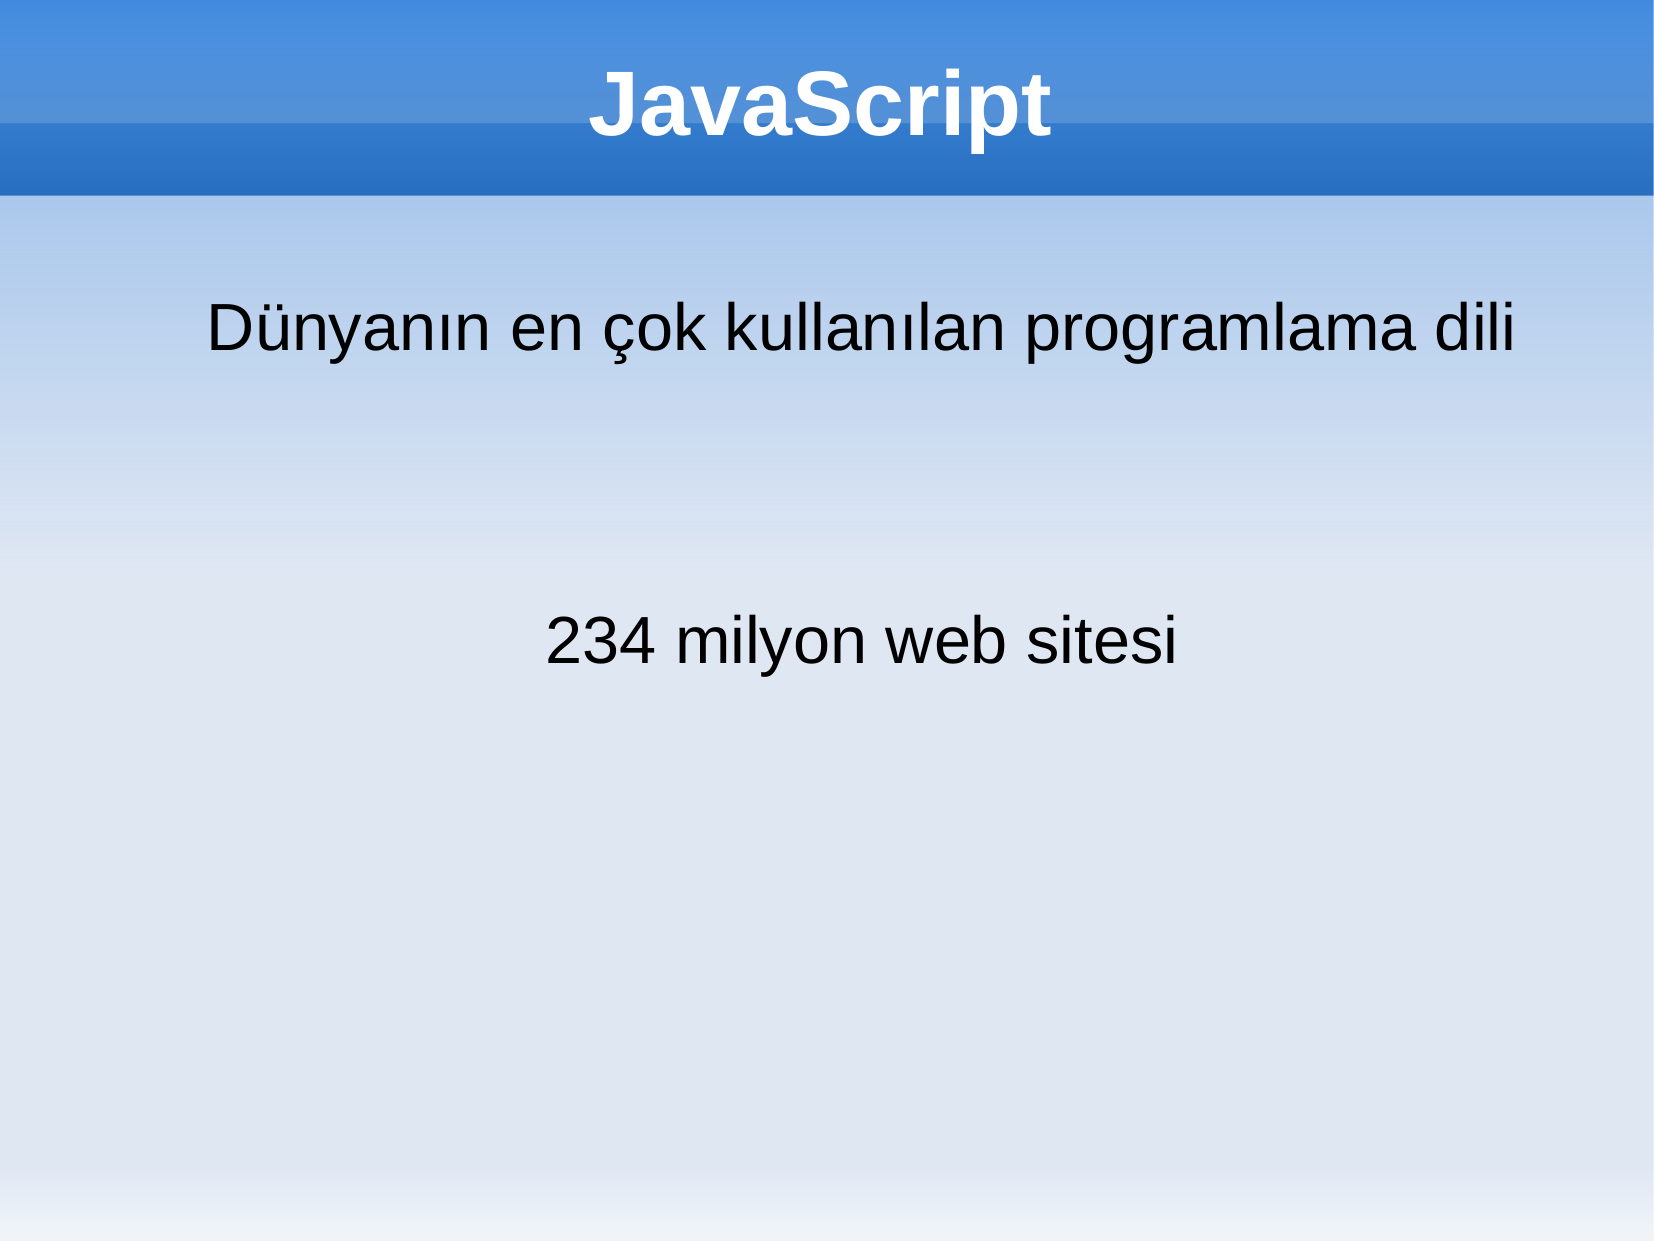

# JavaScript
Dünyanın en çok kullanılan programlama dili
234 milyon web sitesi